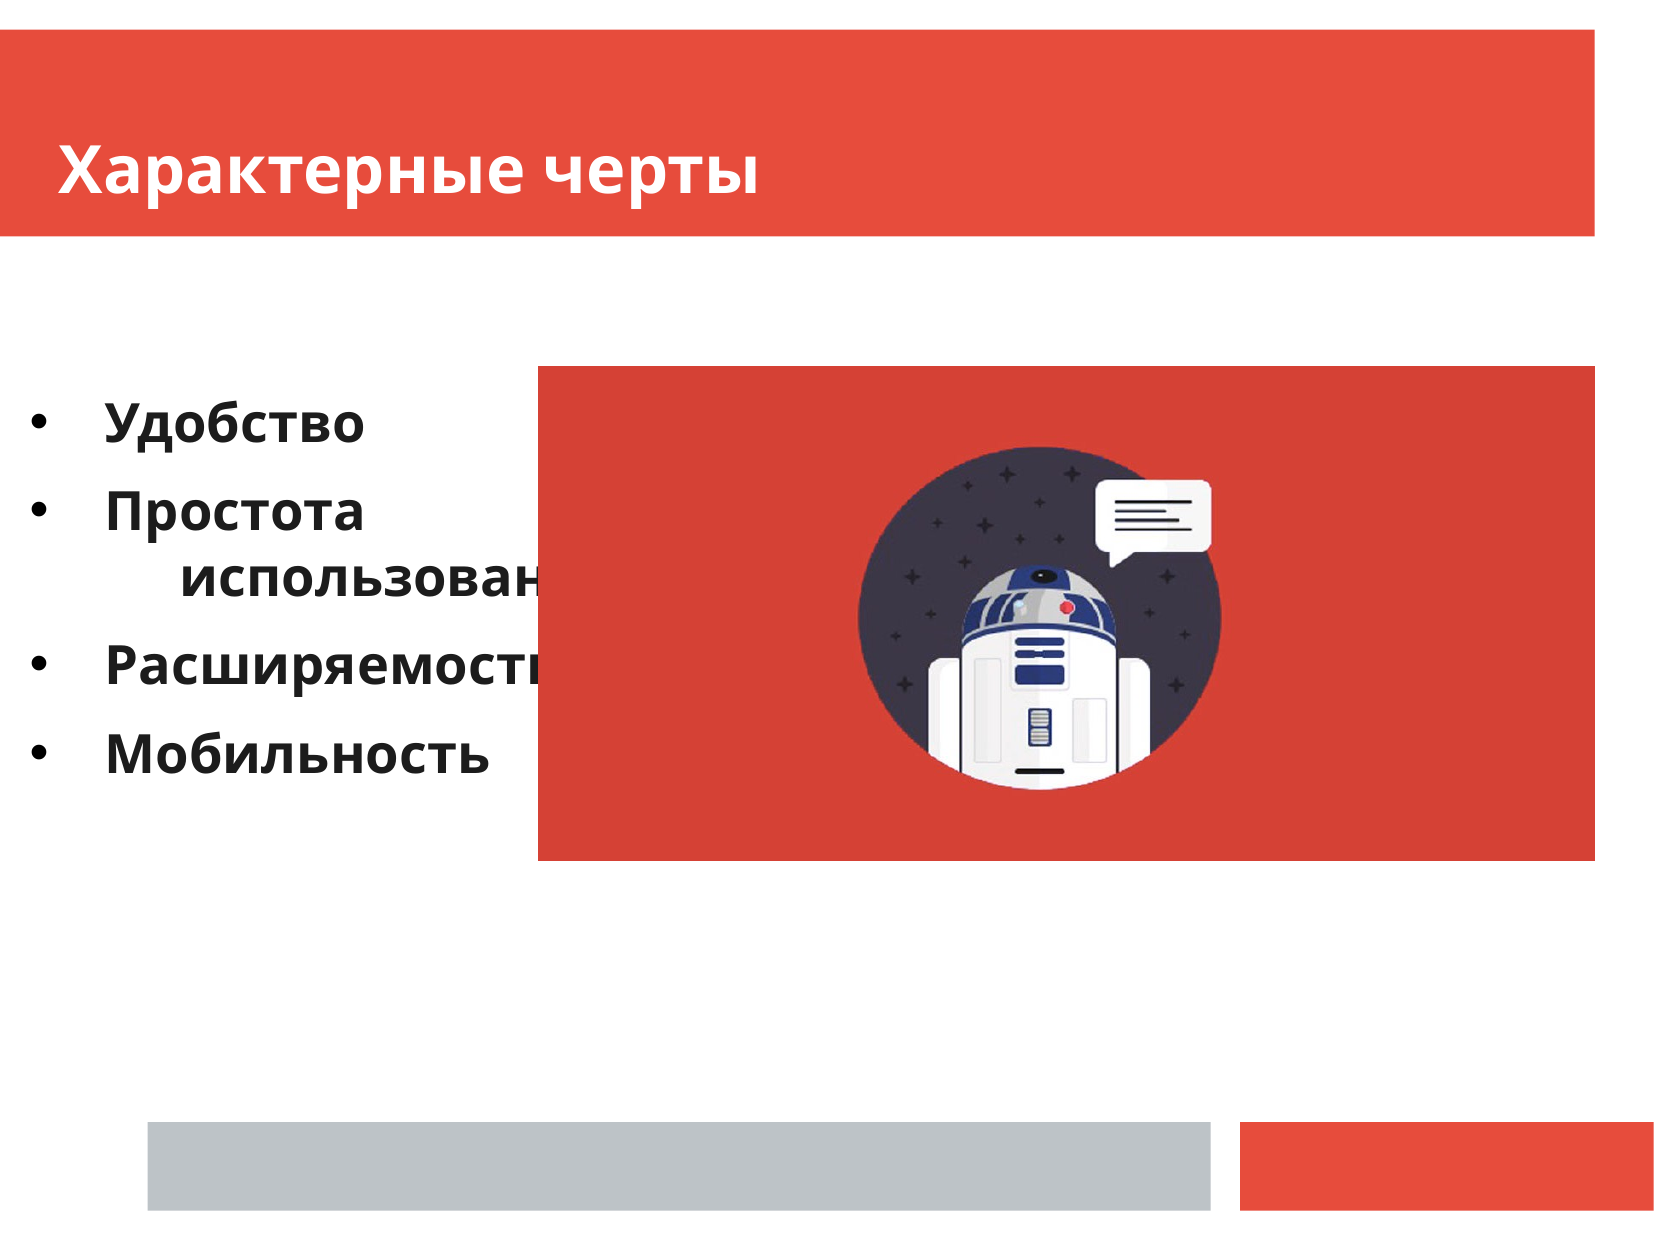

# Характерные черты
Удобство
Простота использования
Расширяемость
Мобильность